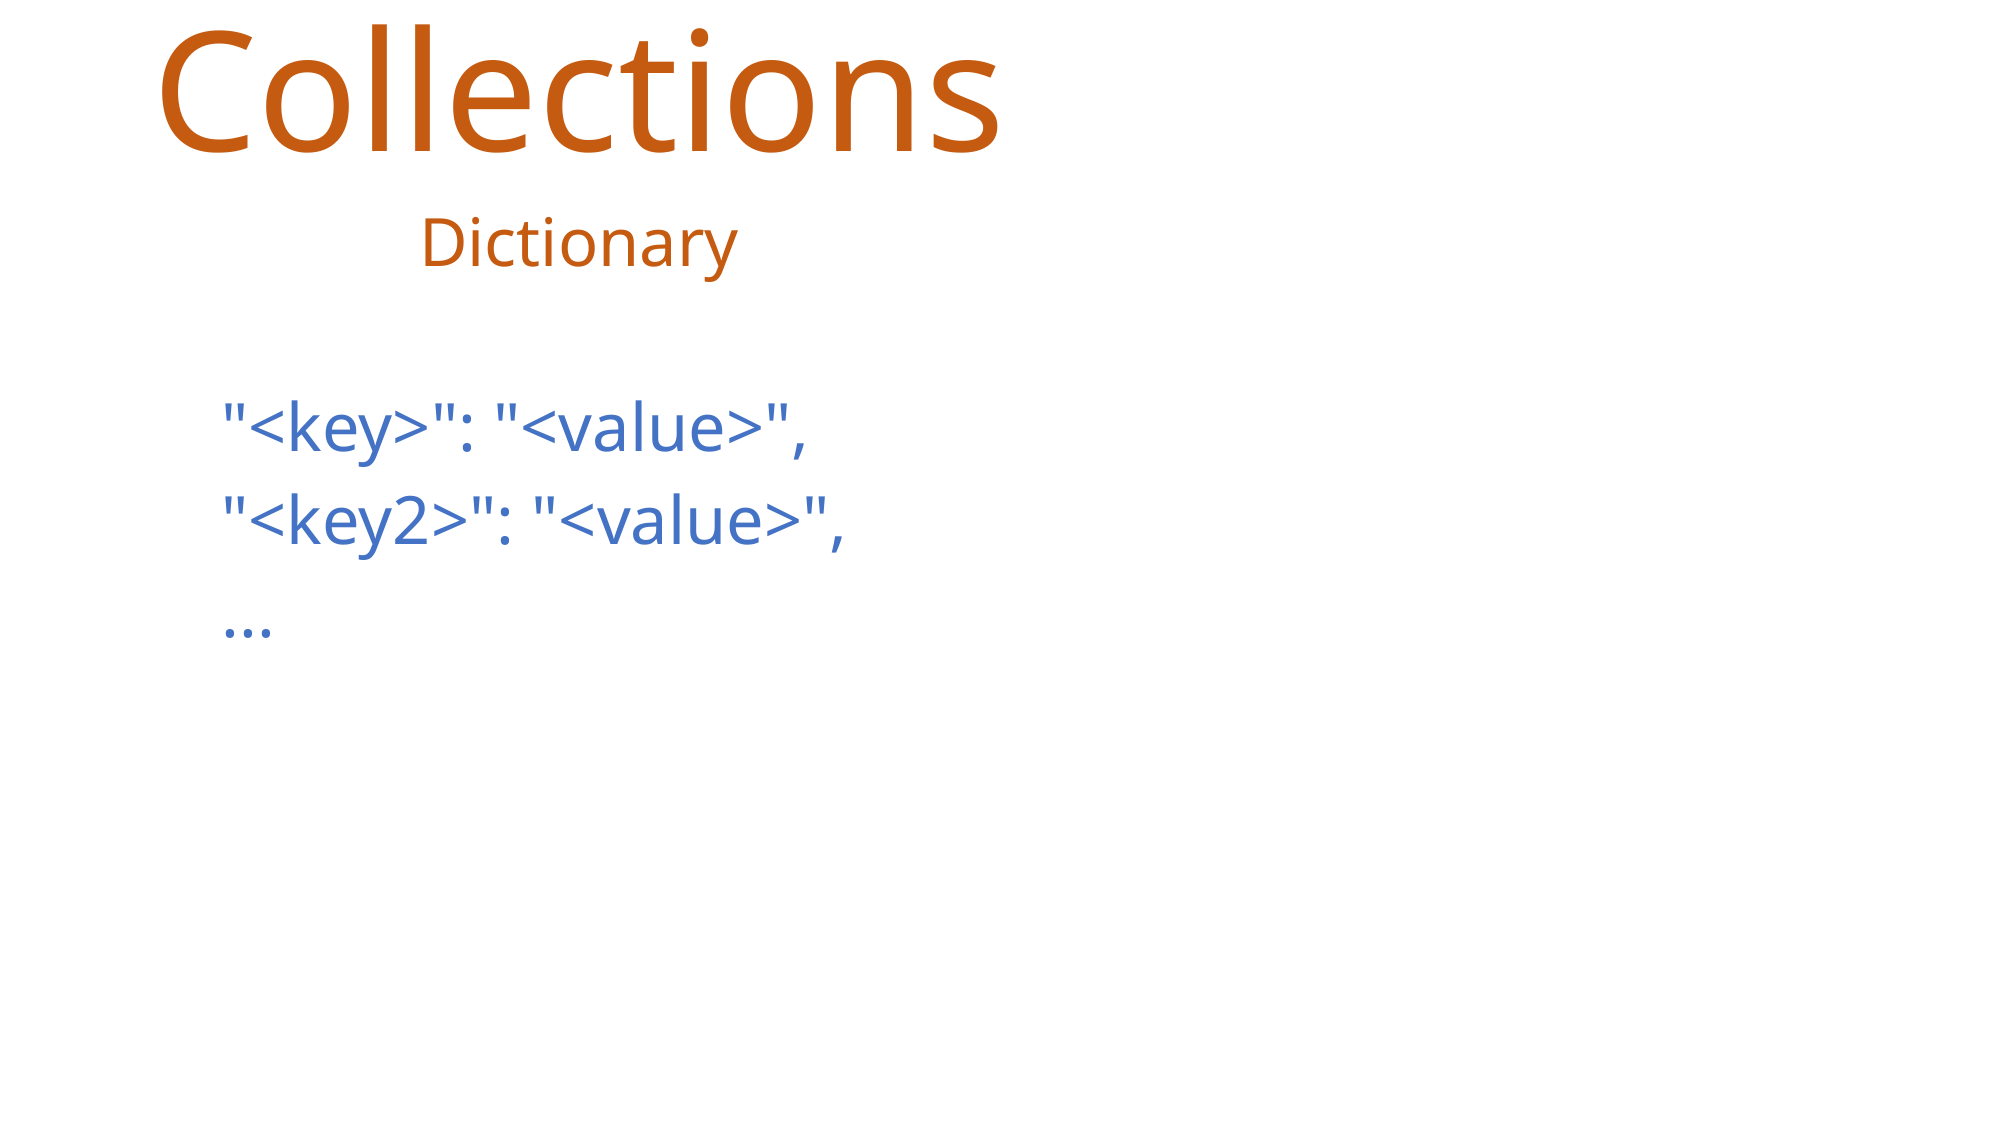

# Collections
Dictionary
my_dict = {
 "<key>": "<value>",
 "<key2>": "<value>",
 ...
}